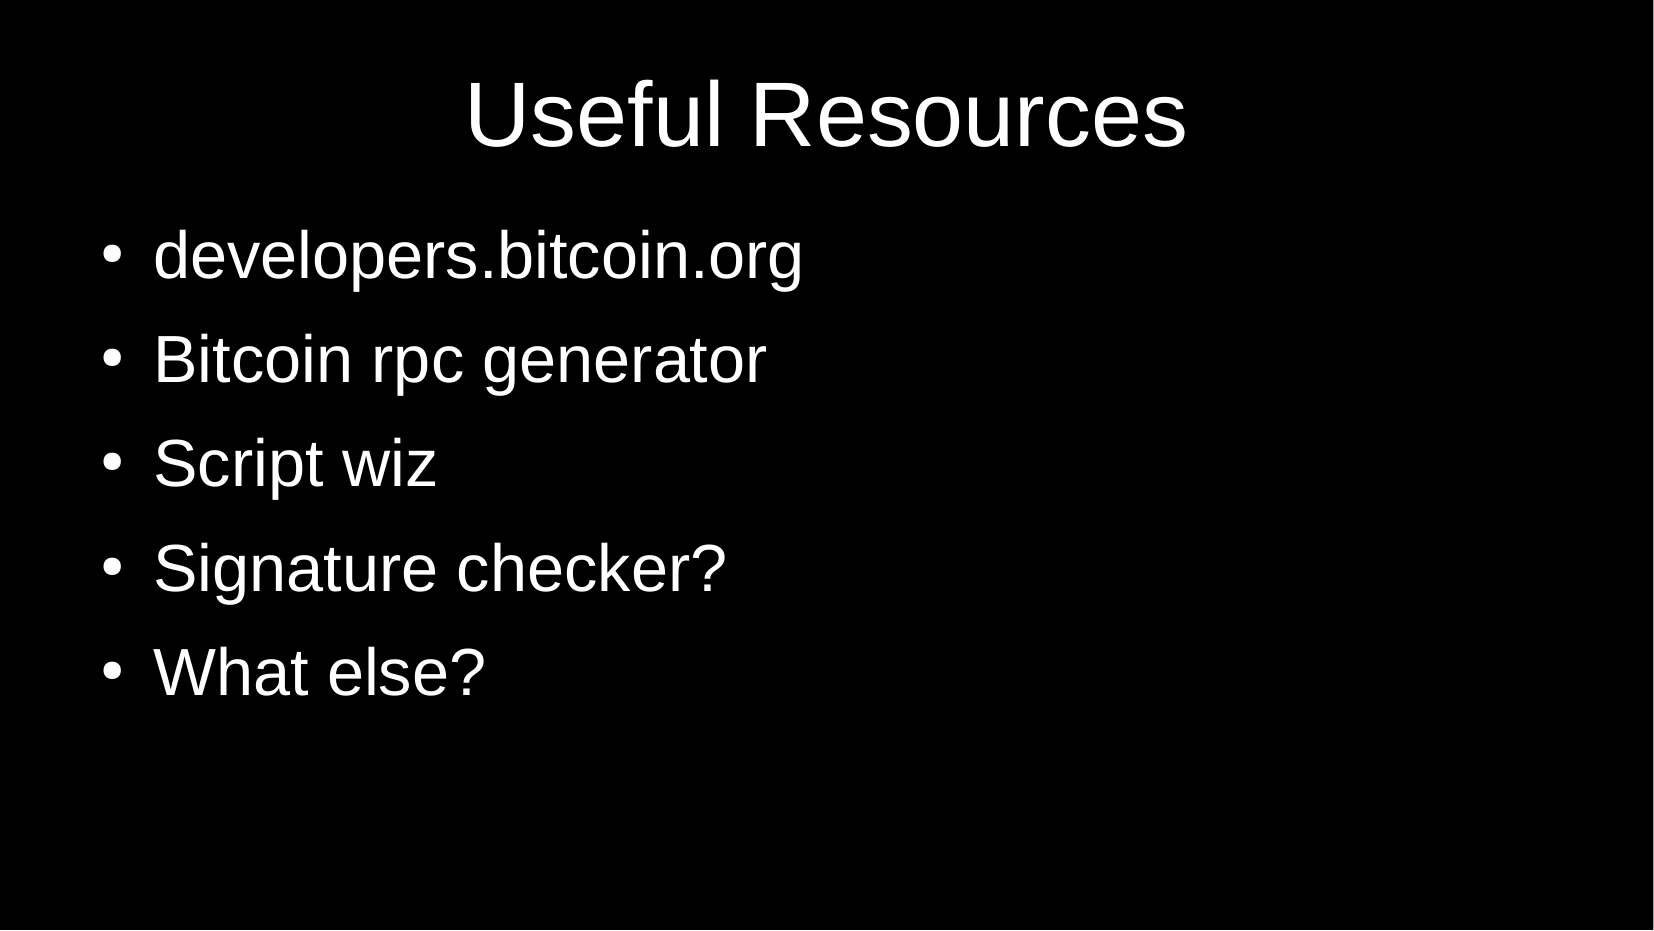

# Useful Resources
developers.bitcoin.org
Bitcoin rpc generator
Script wiz
Signature checker?
What else?